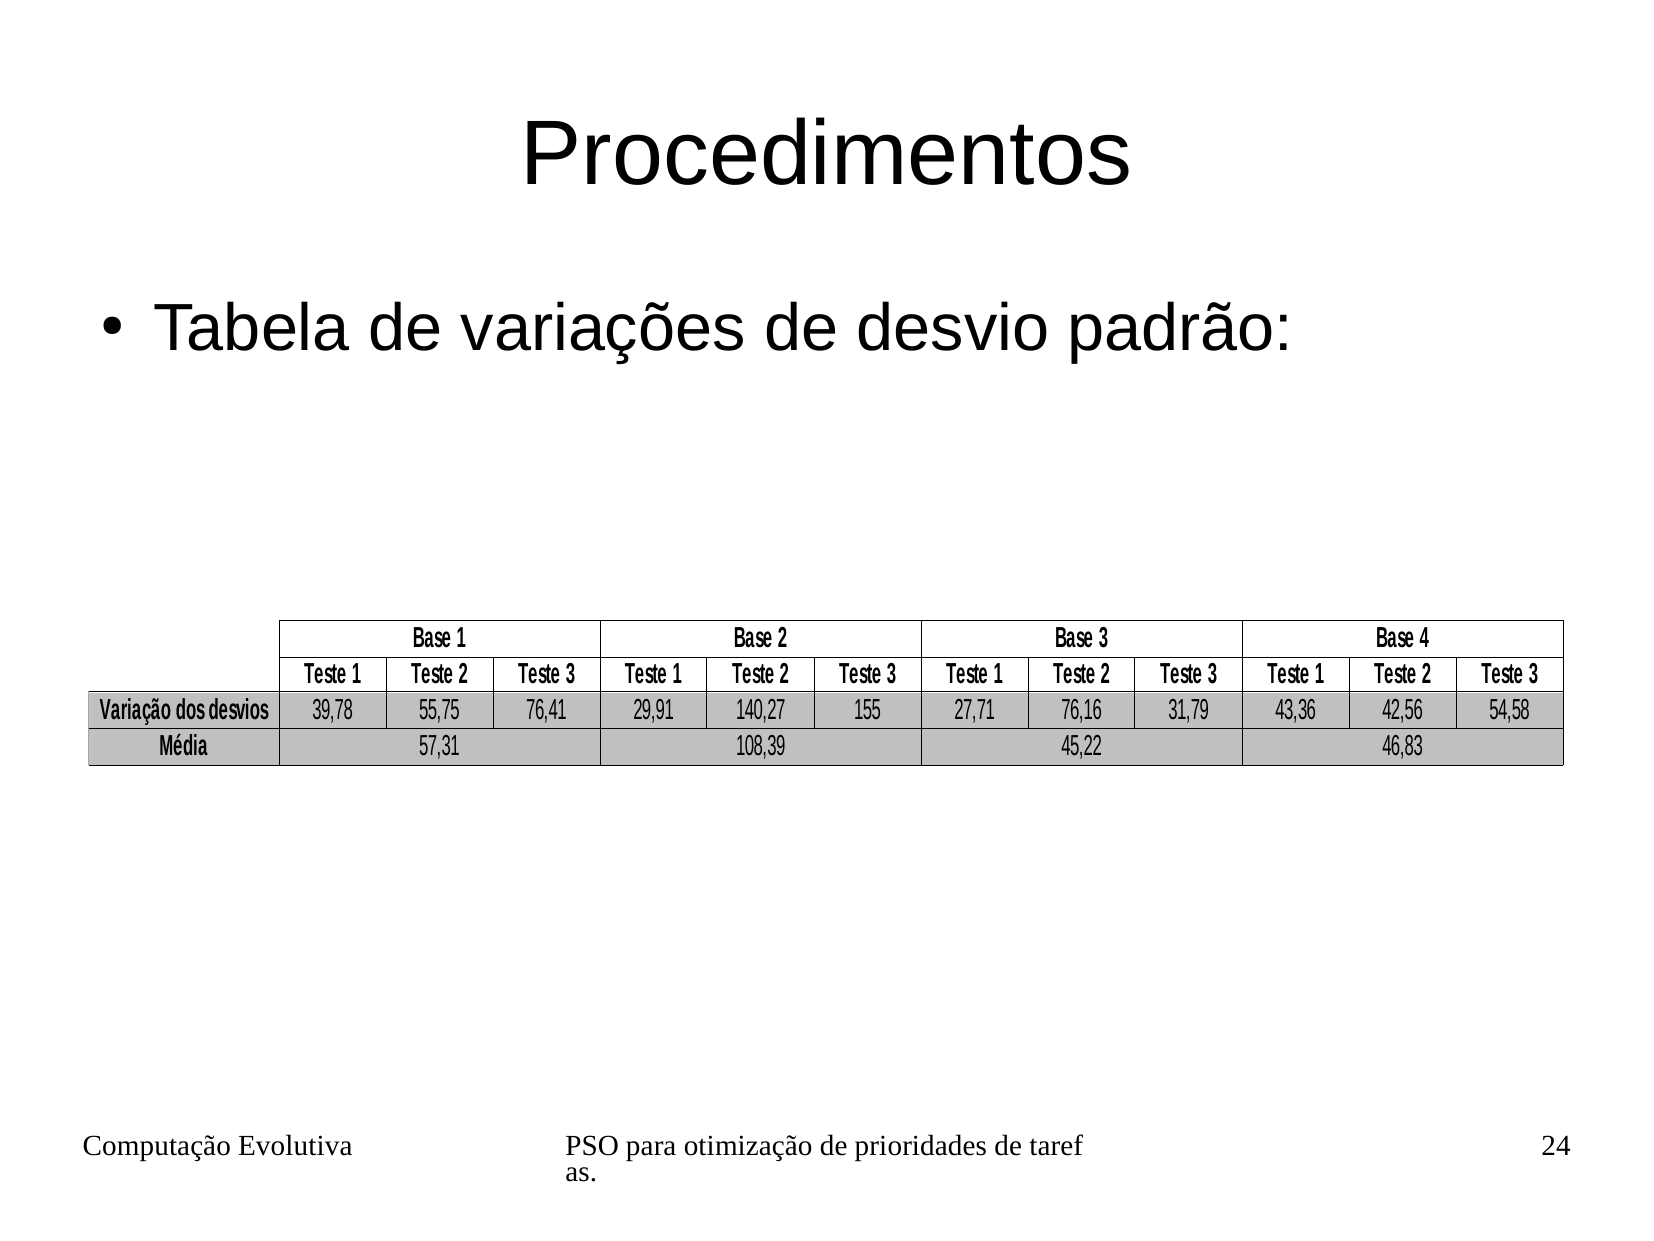

# Procedimentos
Tabela de variações de desvio padrão:
Computação Evolutiva
PSO para otimização de prioridades de tarefas.
24